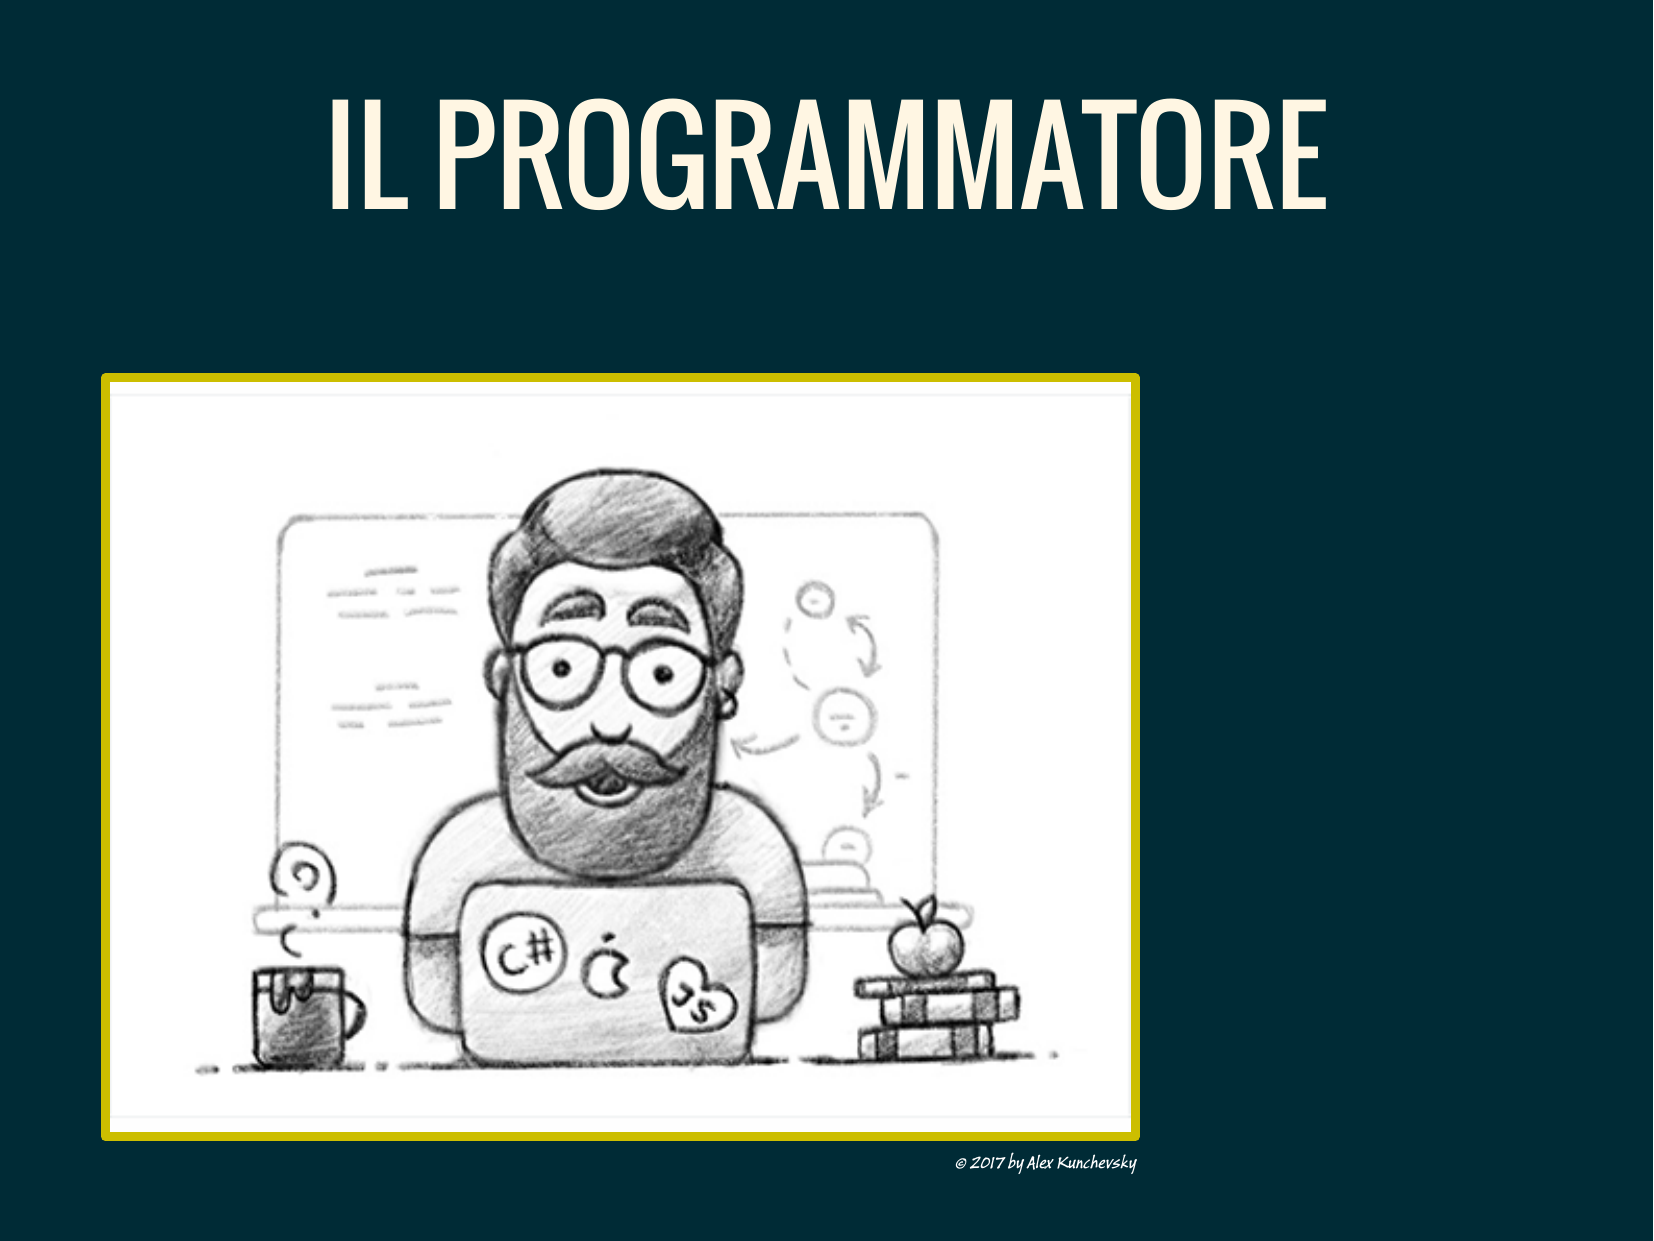

# Il programmatore
© 2017 by Alex Kunchevsky